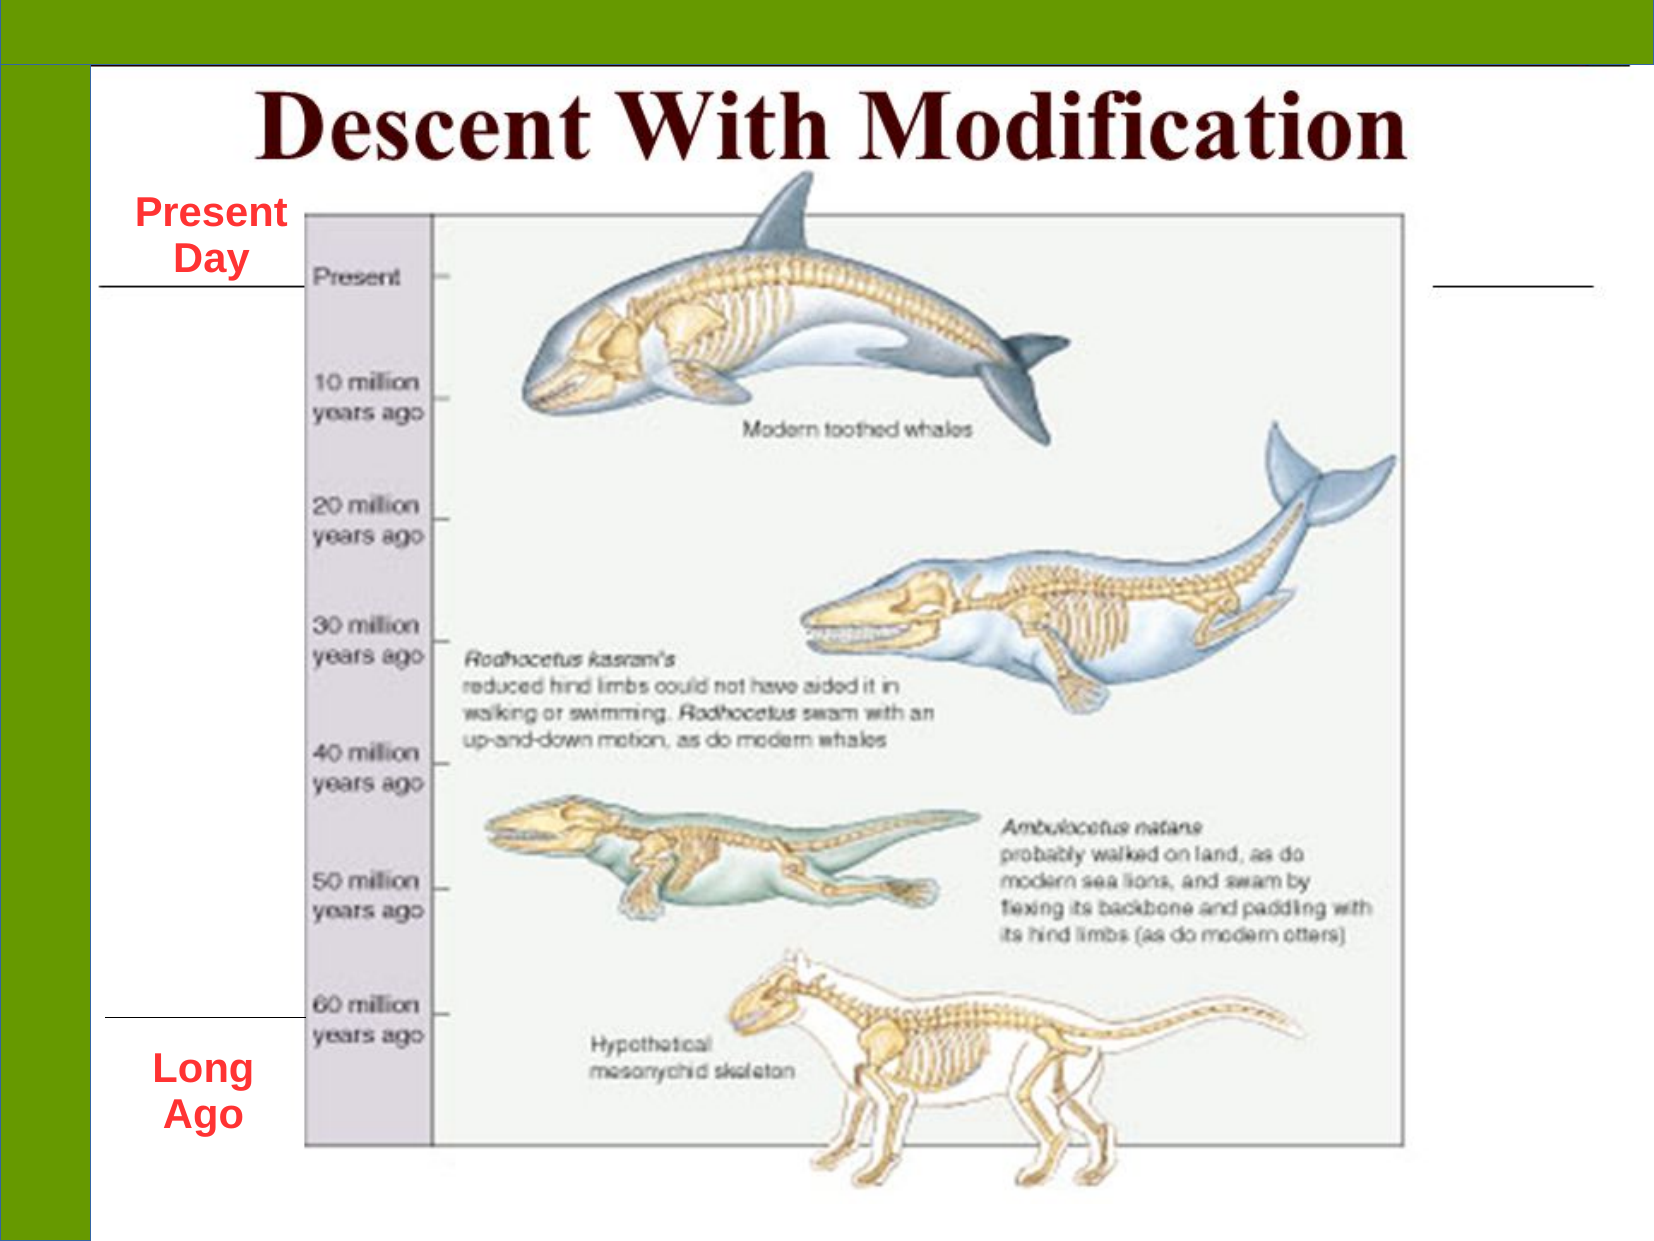

Present
Day
# This
This
Long
Ago